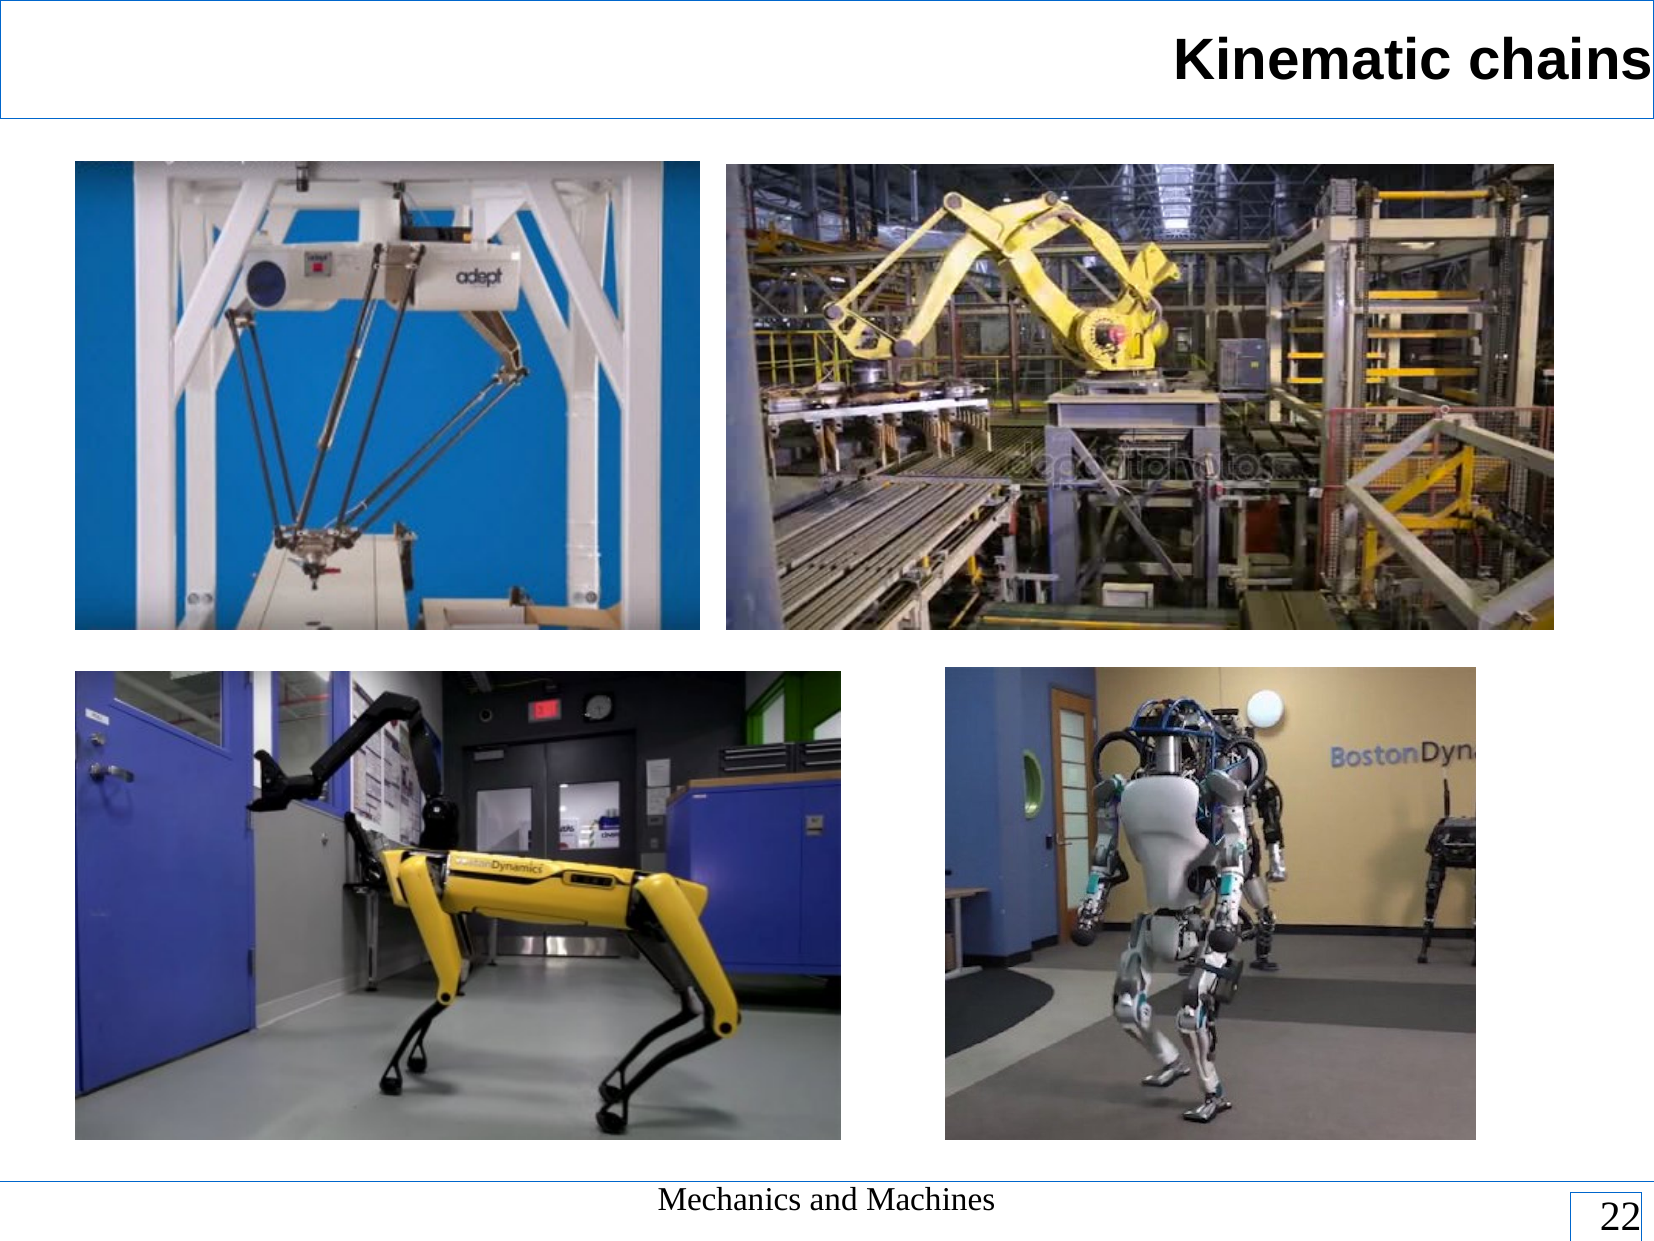

# Kinematic chains
Mechanics and Machines
22